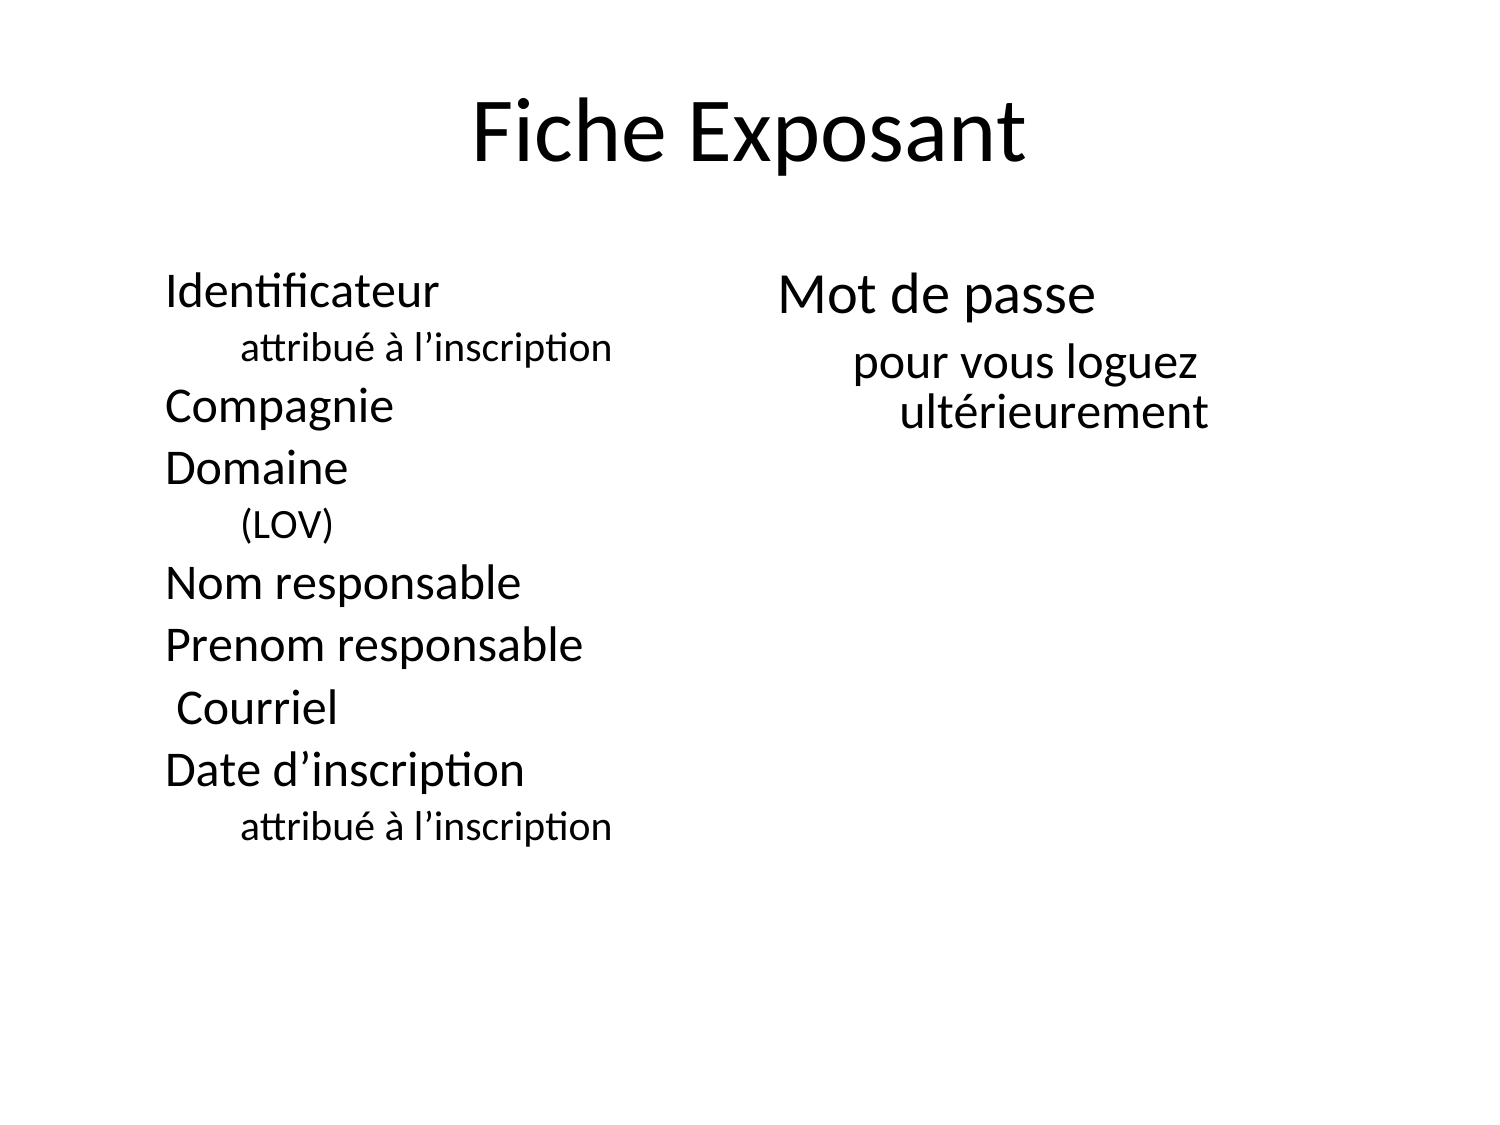

# Fiche Exposant
Identificateur
attribué à l’inscription
Compagnie
Domaine
(LOV)
Nom responsable
Prenom responsable
 Courriel
Date d’inscription
attribué à l’inscription
Mot de passe
pour vous loguez ultérieurement